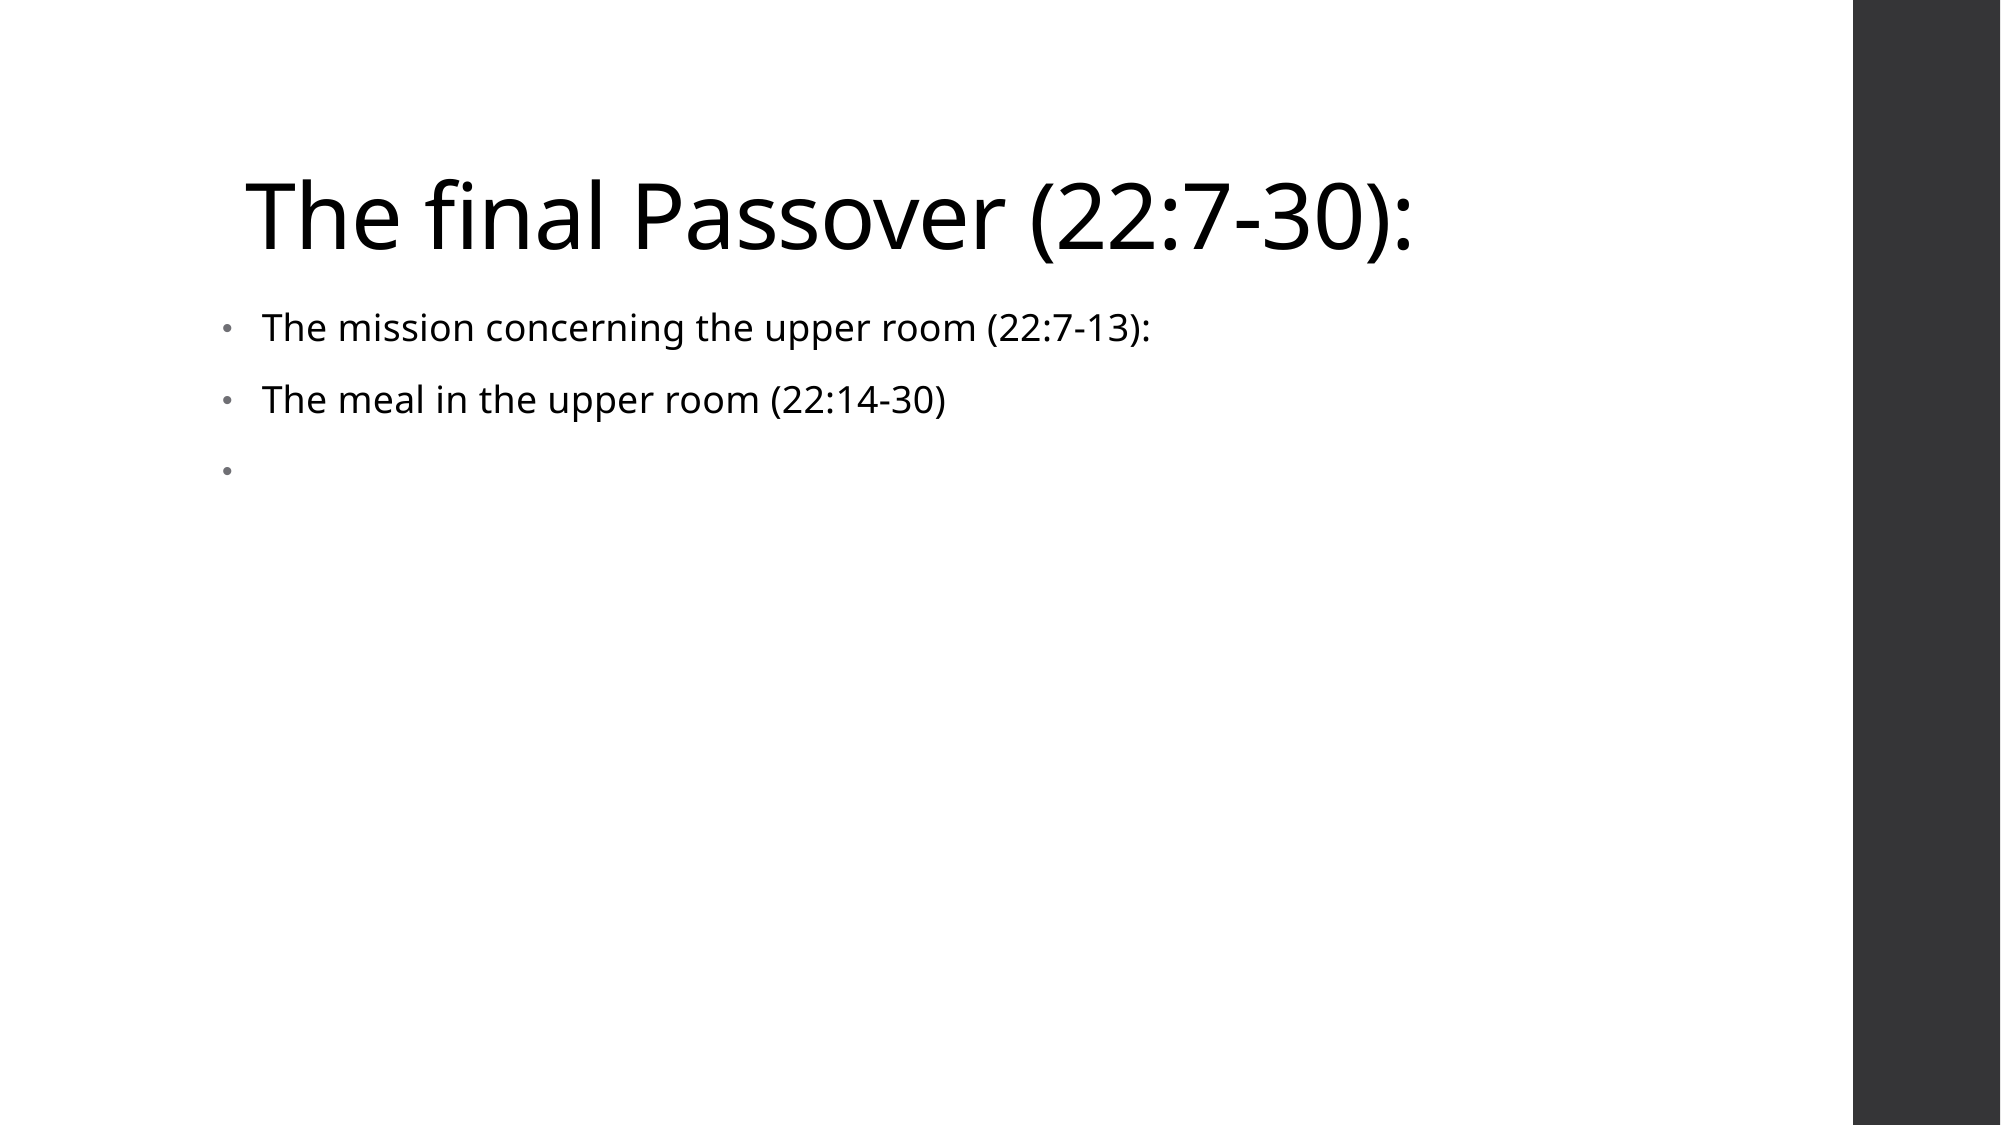

# The final Passover (22:7-30):
 The mission concerning the upper room (22:7-13):
 The meal in the upper room (22:14-30)